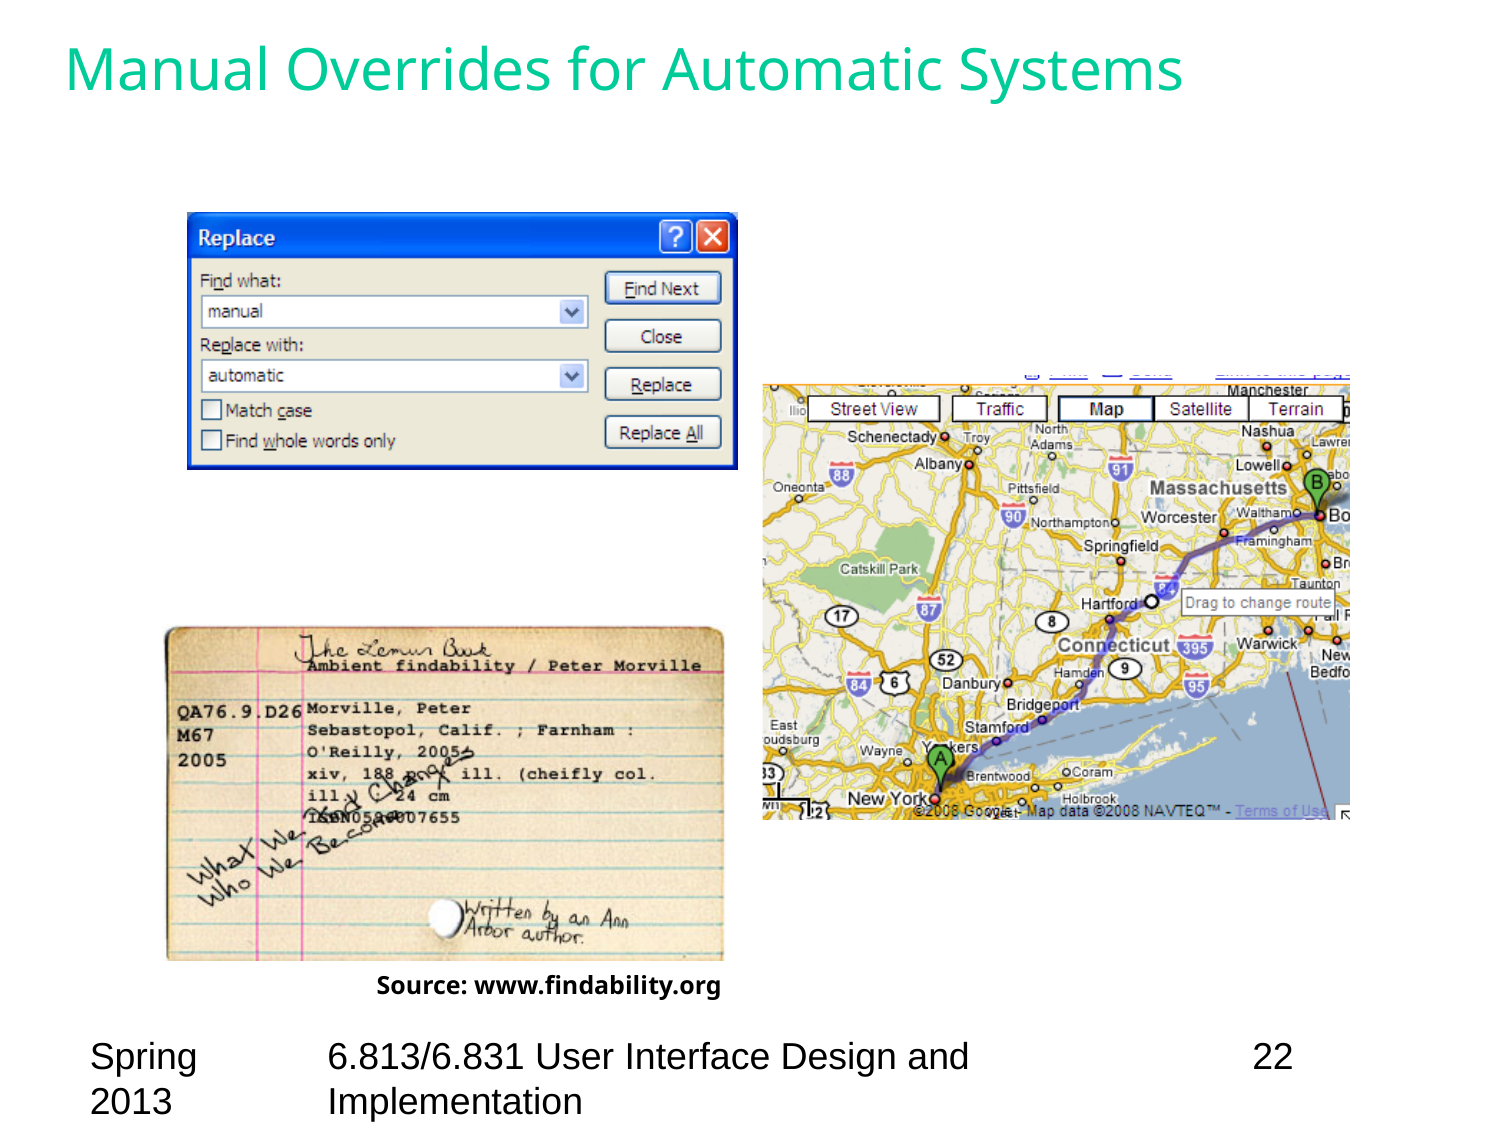

# Manual Overrides for Automatic Systems
Source: www.findability.org
Spring 2013
6.813/6.831 User Interface Design and Implementation